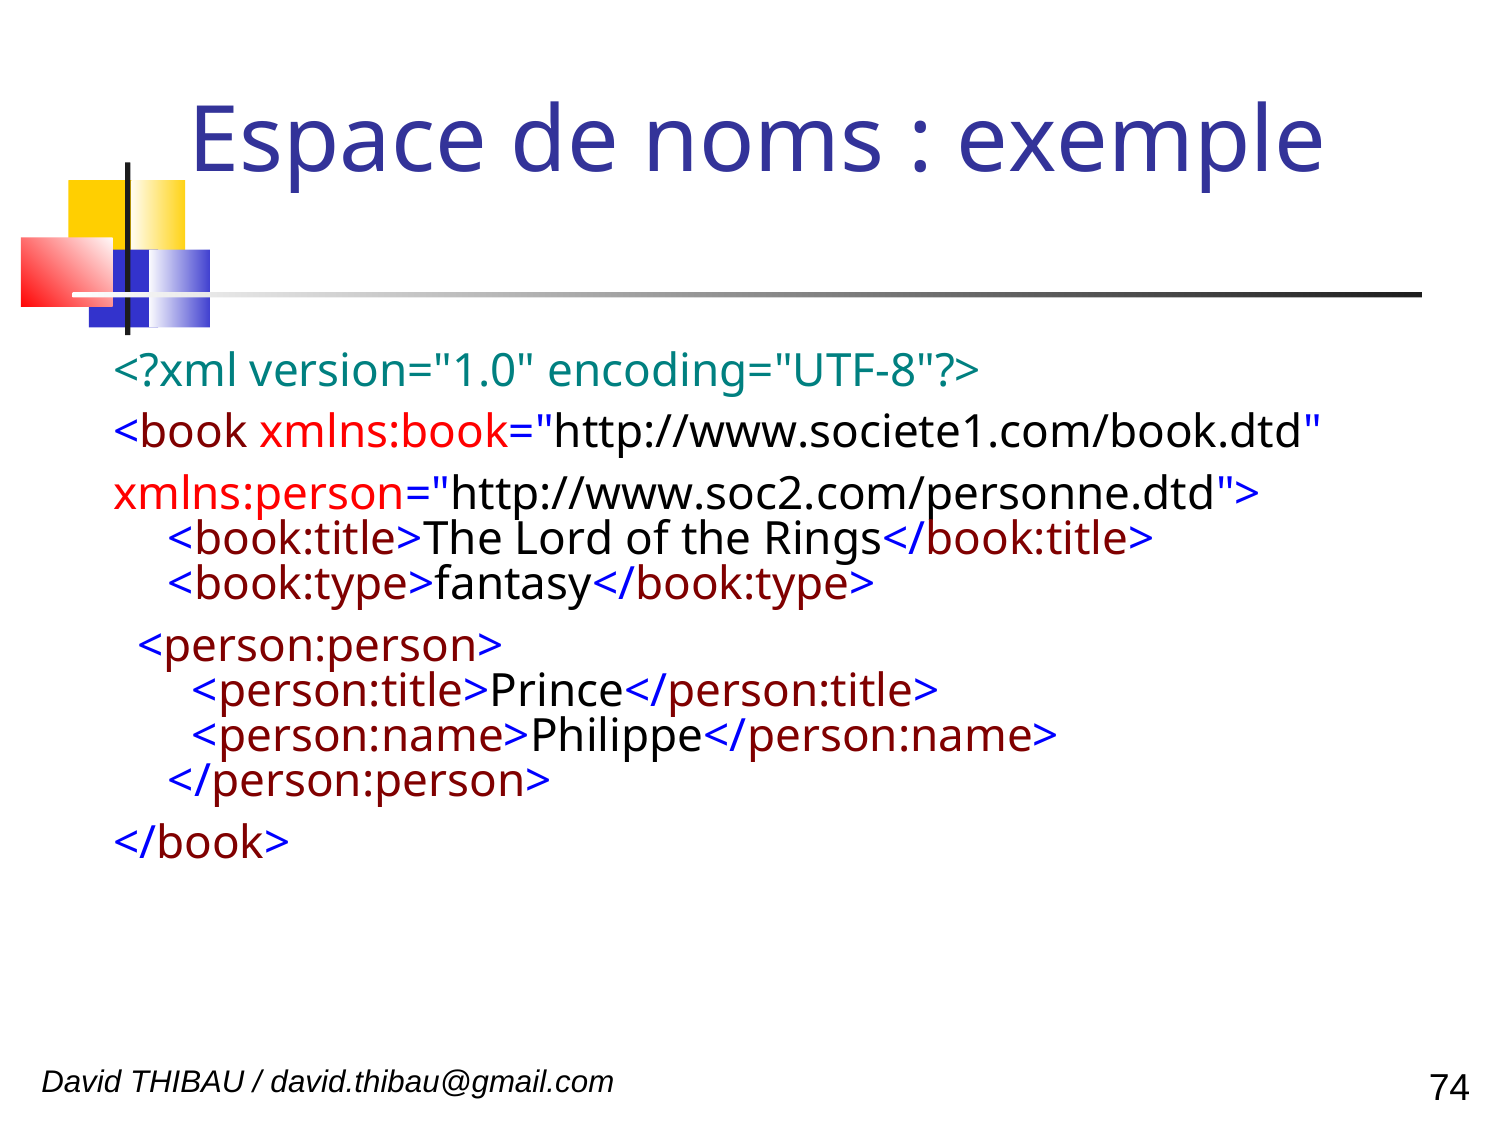

# Espace de noms : exemple
<?xml version="1.0" encoding="UTF-8"?>
<book xmlns:book="http://www.societe1.com/book.dtd"
xmlns:person="http://www.soc2.com/personne.dtd">
<book:title>The Lord of the Rings</book:title>
<book:type>fantasy</book:type>
 <person:person>
 <person:title>Prince</person:title>
 <person:name>Philippe</person:name>
</person:person>
</book>